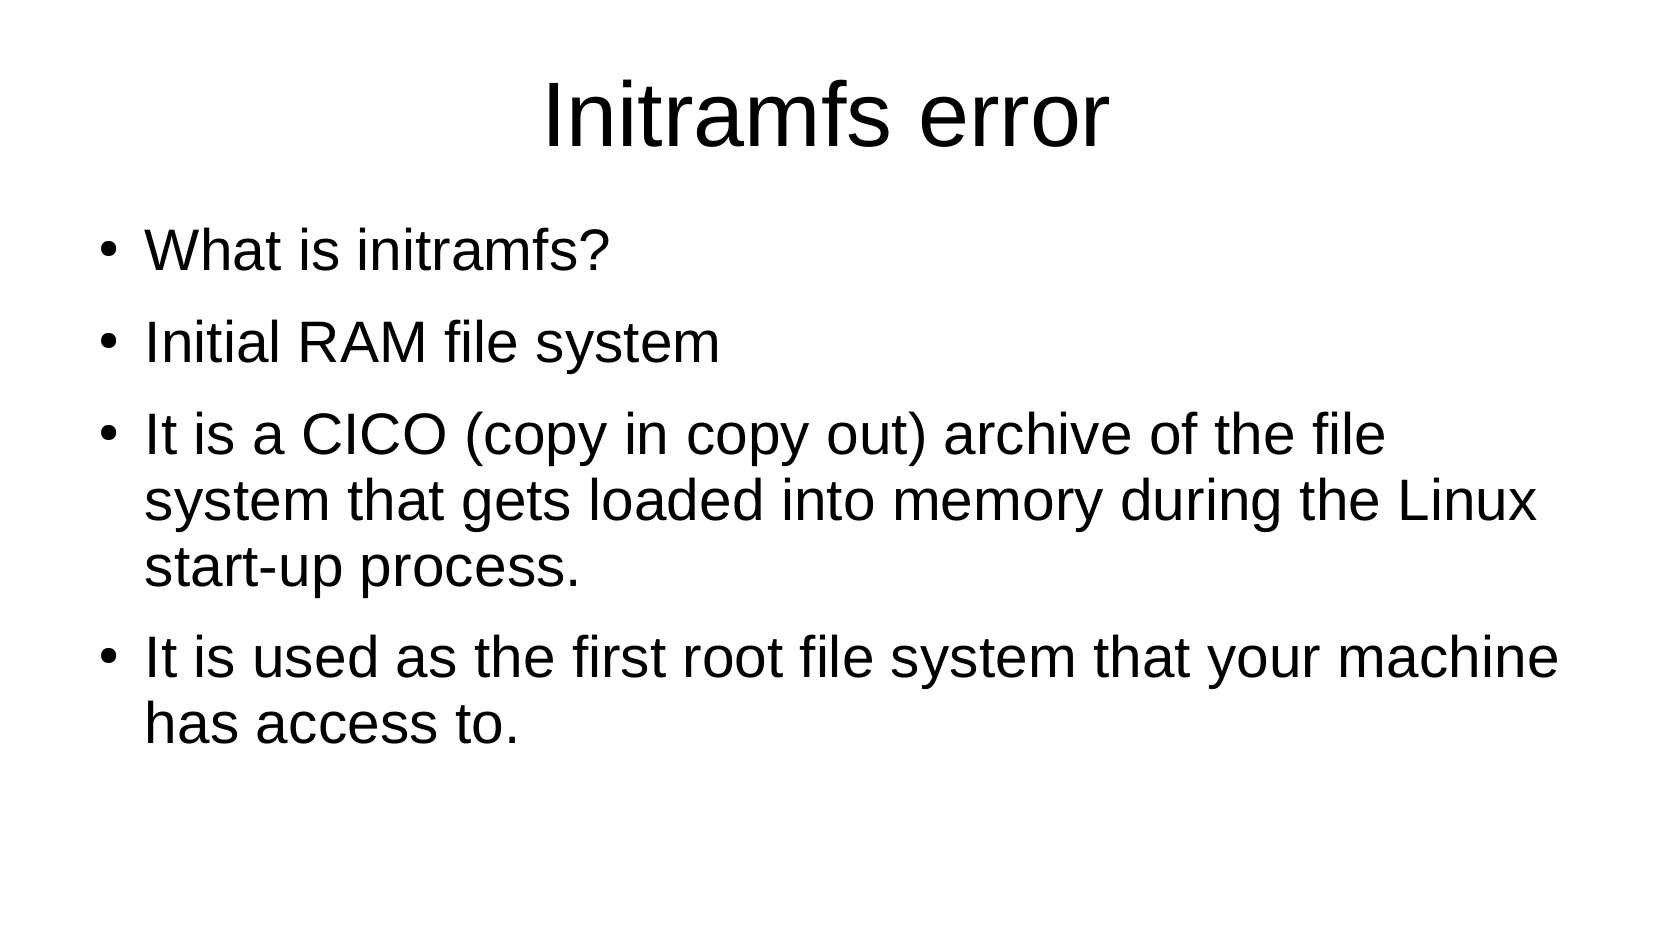

# Initramfs error
What is initramfs?
Initial RAM file system
It is a CICO (copy in copy out) archive of the file system that gets loaded into memory during the Linux start-up process.
It is used as the first root file system that your machine has access to.